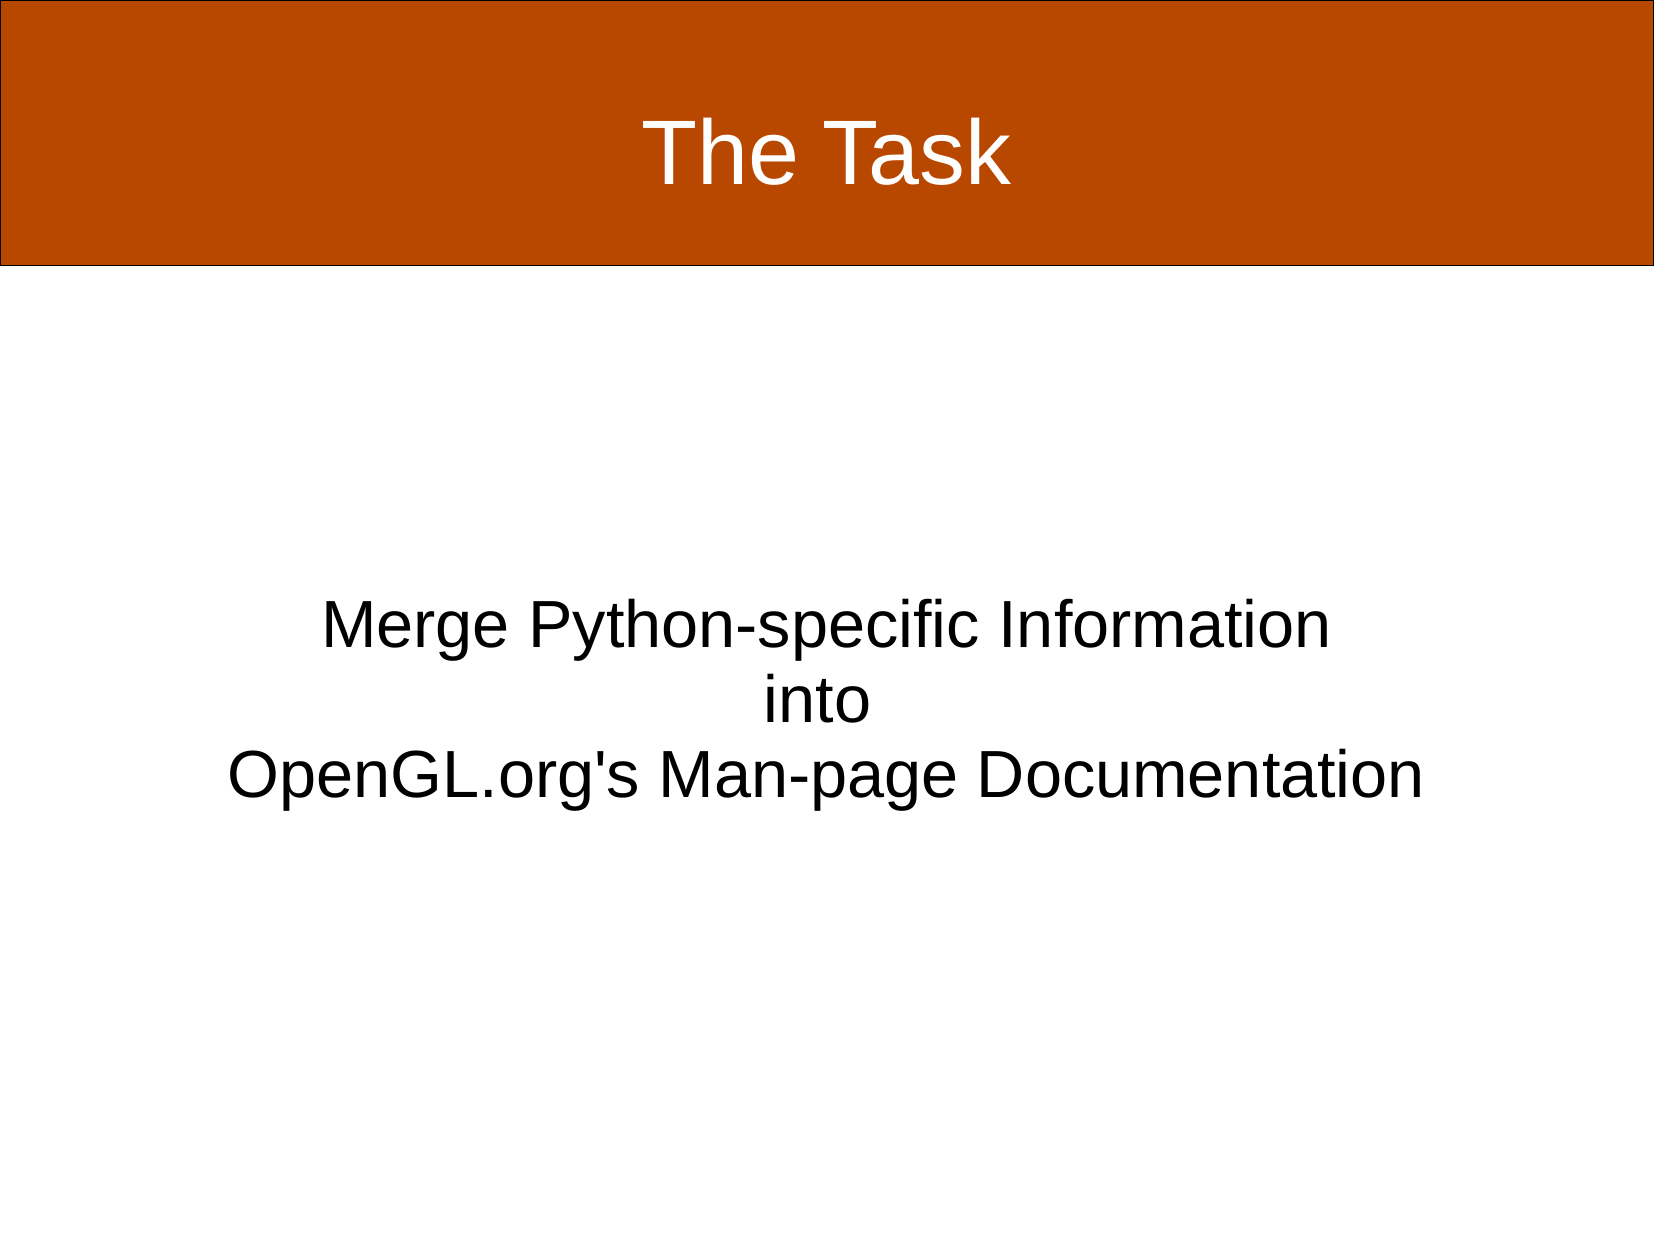

# The Task
Merge Python-specific Information
into
OpenGL.org's Man-page Documentation